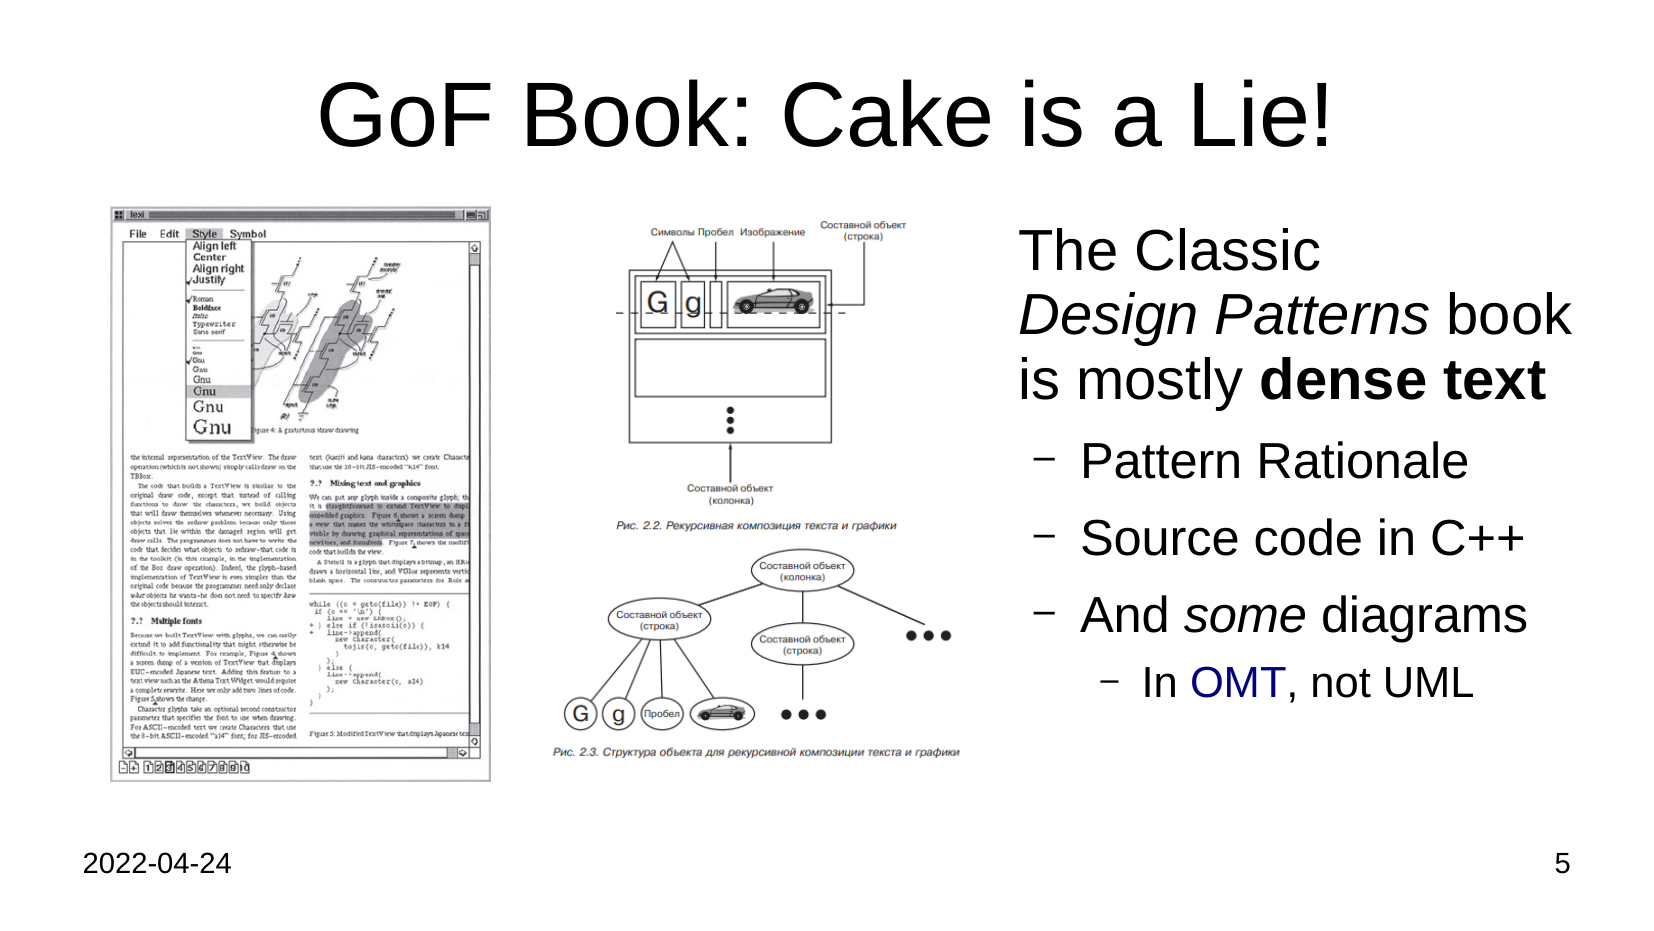

# GoF Book: Cake is a Lie!
The Classic
Design Patterns book is mostly dense text
Pattern Rationale
Source code in C++
And some diagrams
In OMT, not UML
2022-04-24
5